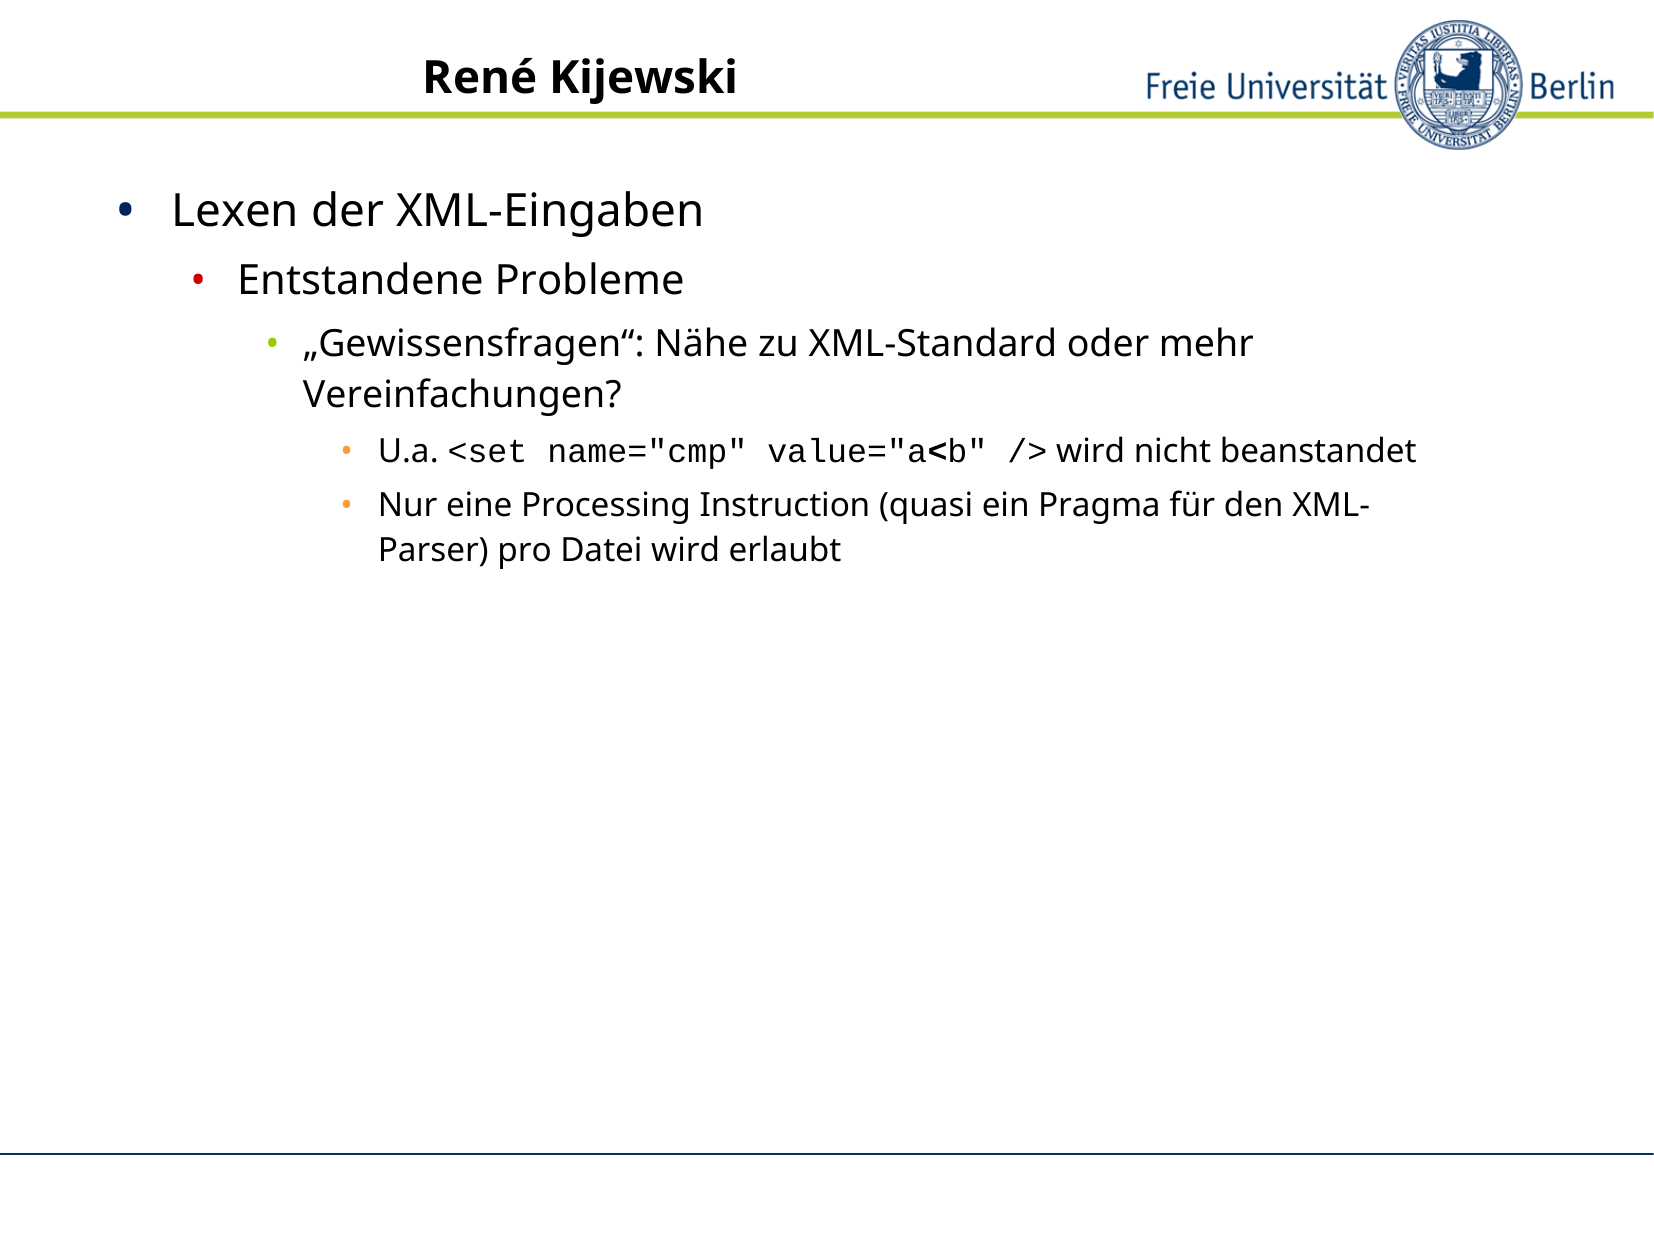

# René Kijewski
Lexen der XML-Eingaben
Entstandene Probleme
„Gewissensfragen“: Nähe zu XML-Standard oder mehr Vereinfachungen?
U.a. <set name="cmp" value="a<b" /> wird nicht beanstandet
Nur eine Processing Instruction (quasi ein Pragma für den XML-Parser) pro Datei wird erlaubt